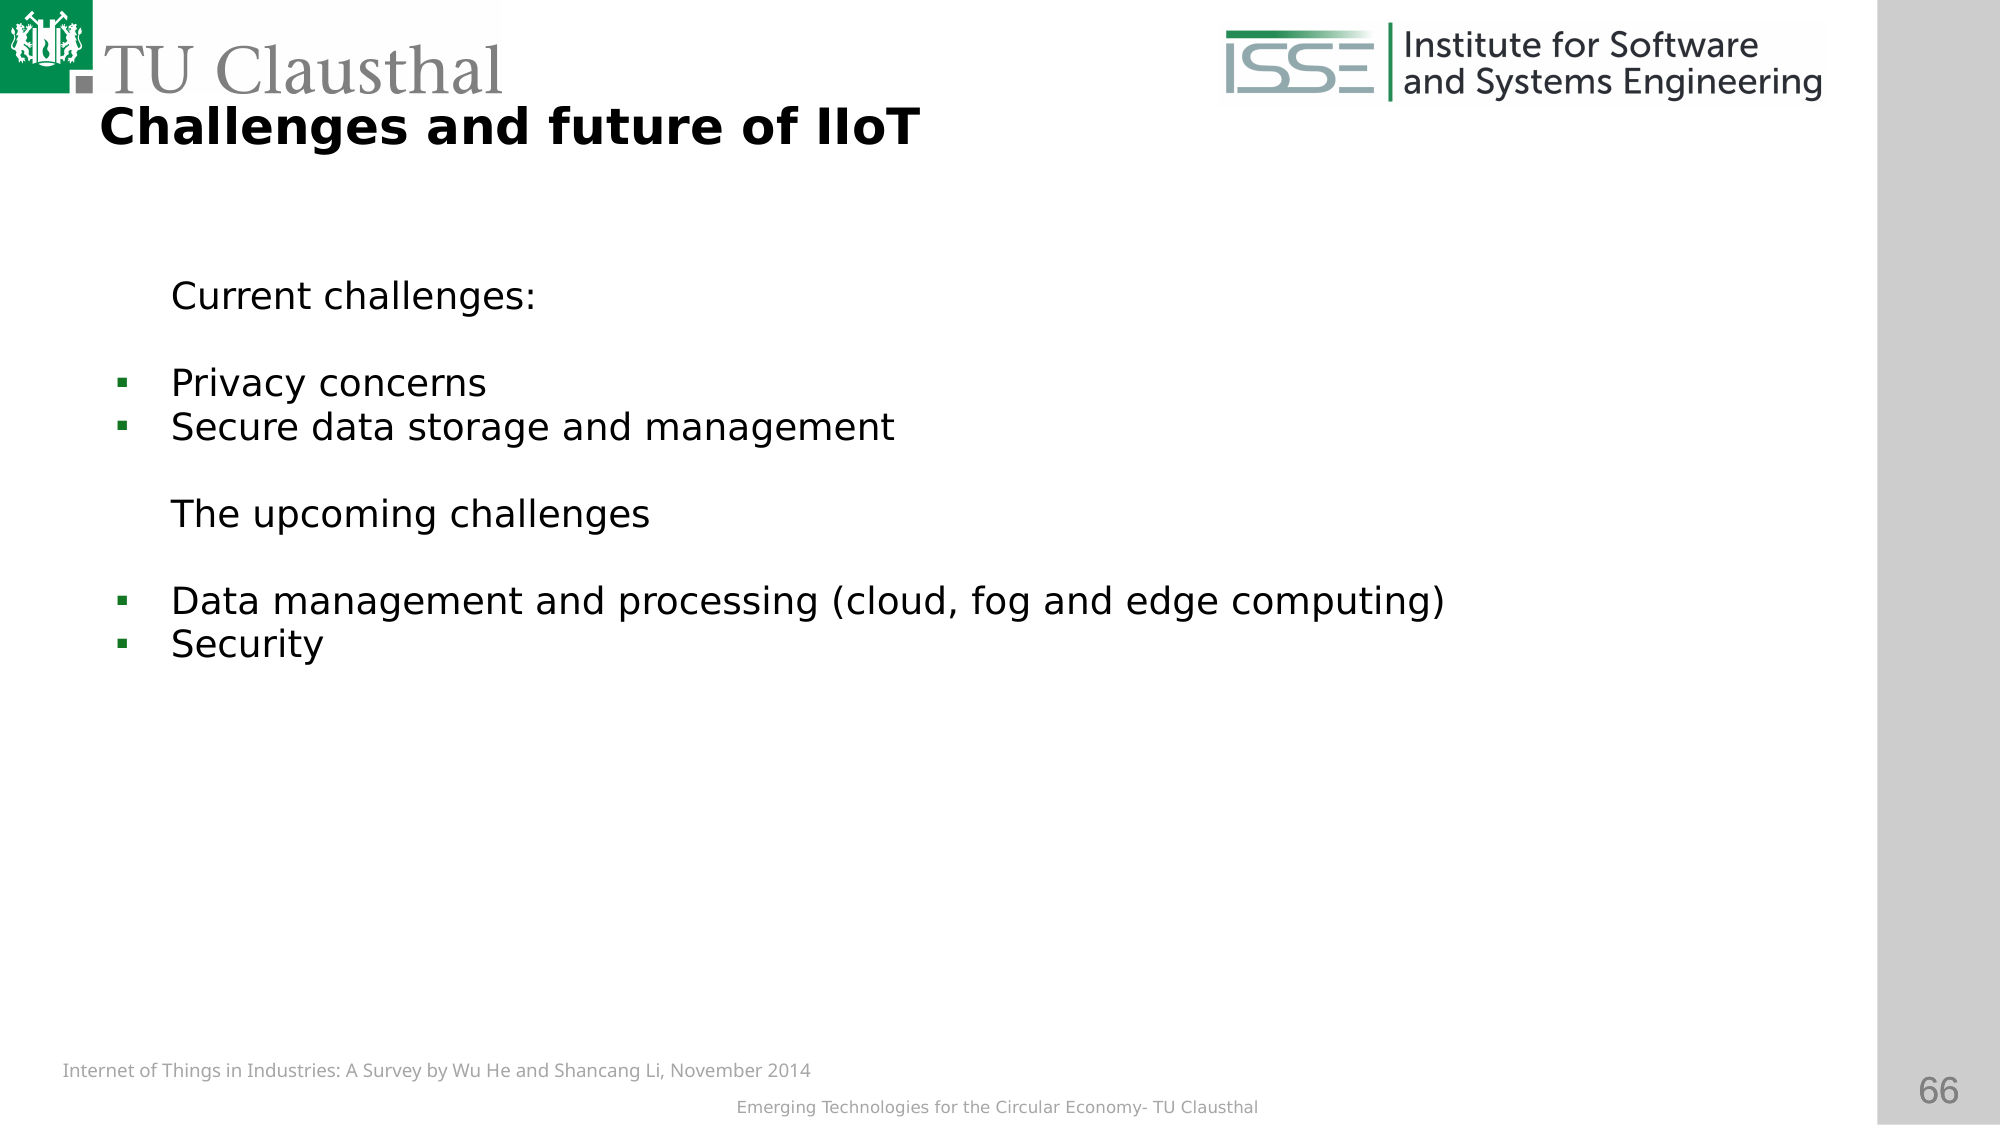

# Challenges and future of IIoT
Current challenges:
Privacy concerns
Secure data storage and management
The upcoming challenges
Data management and processing (cloud, fog and edge computing)
Security
 Internet of Things in Industries: A Survey by Wu He and Shancang Li, November 2014